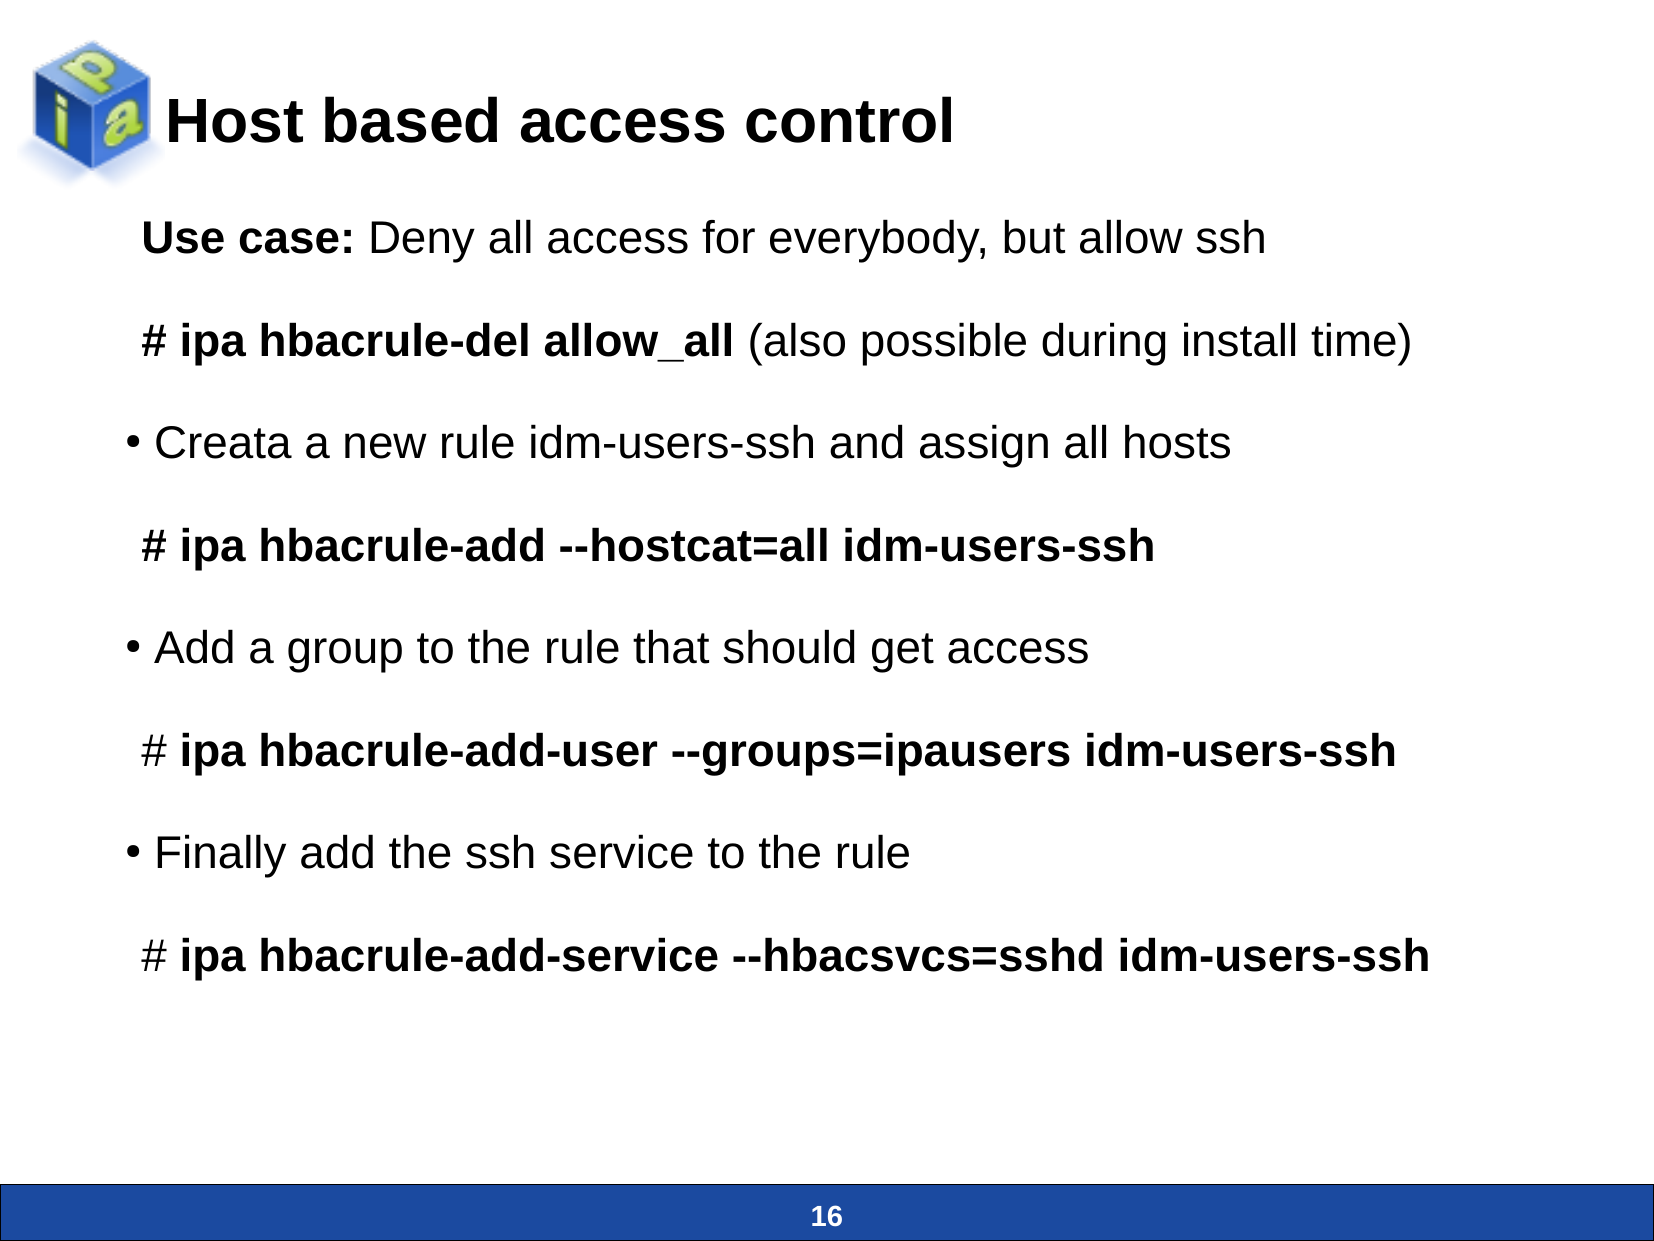

# Host based access control
Use case: Deny all access for everybody, but allow ssh
# ipa hbacrule-del allow_all (also possible during install time)
 Creata a new rule idm-users-ssh and assign all hosts
# ipa hbacrule-add --hostcat=all idm-users-ssh
 Add a group to the rule that should get access
# ipa hbacrule-add-user --groups=ipausers idm-users-ssh
 Finally add the ssh service to the rule
# ipa hbacrule-add-service --hbacsvcs=sshd idm-users-ssh
16